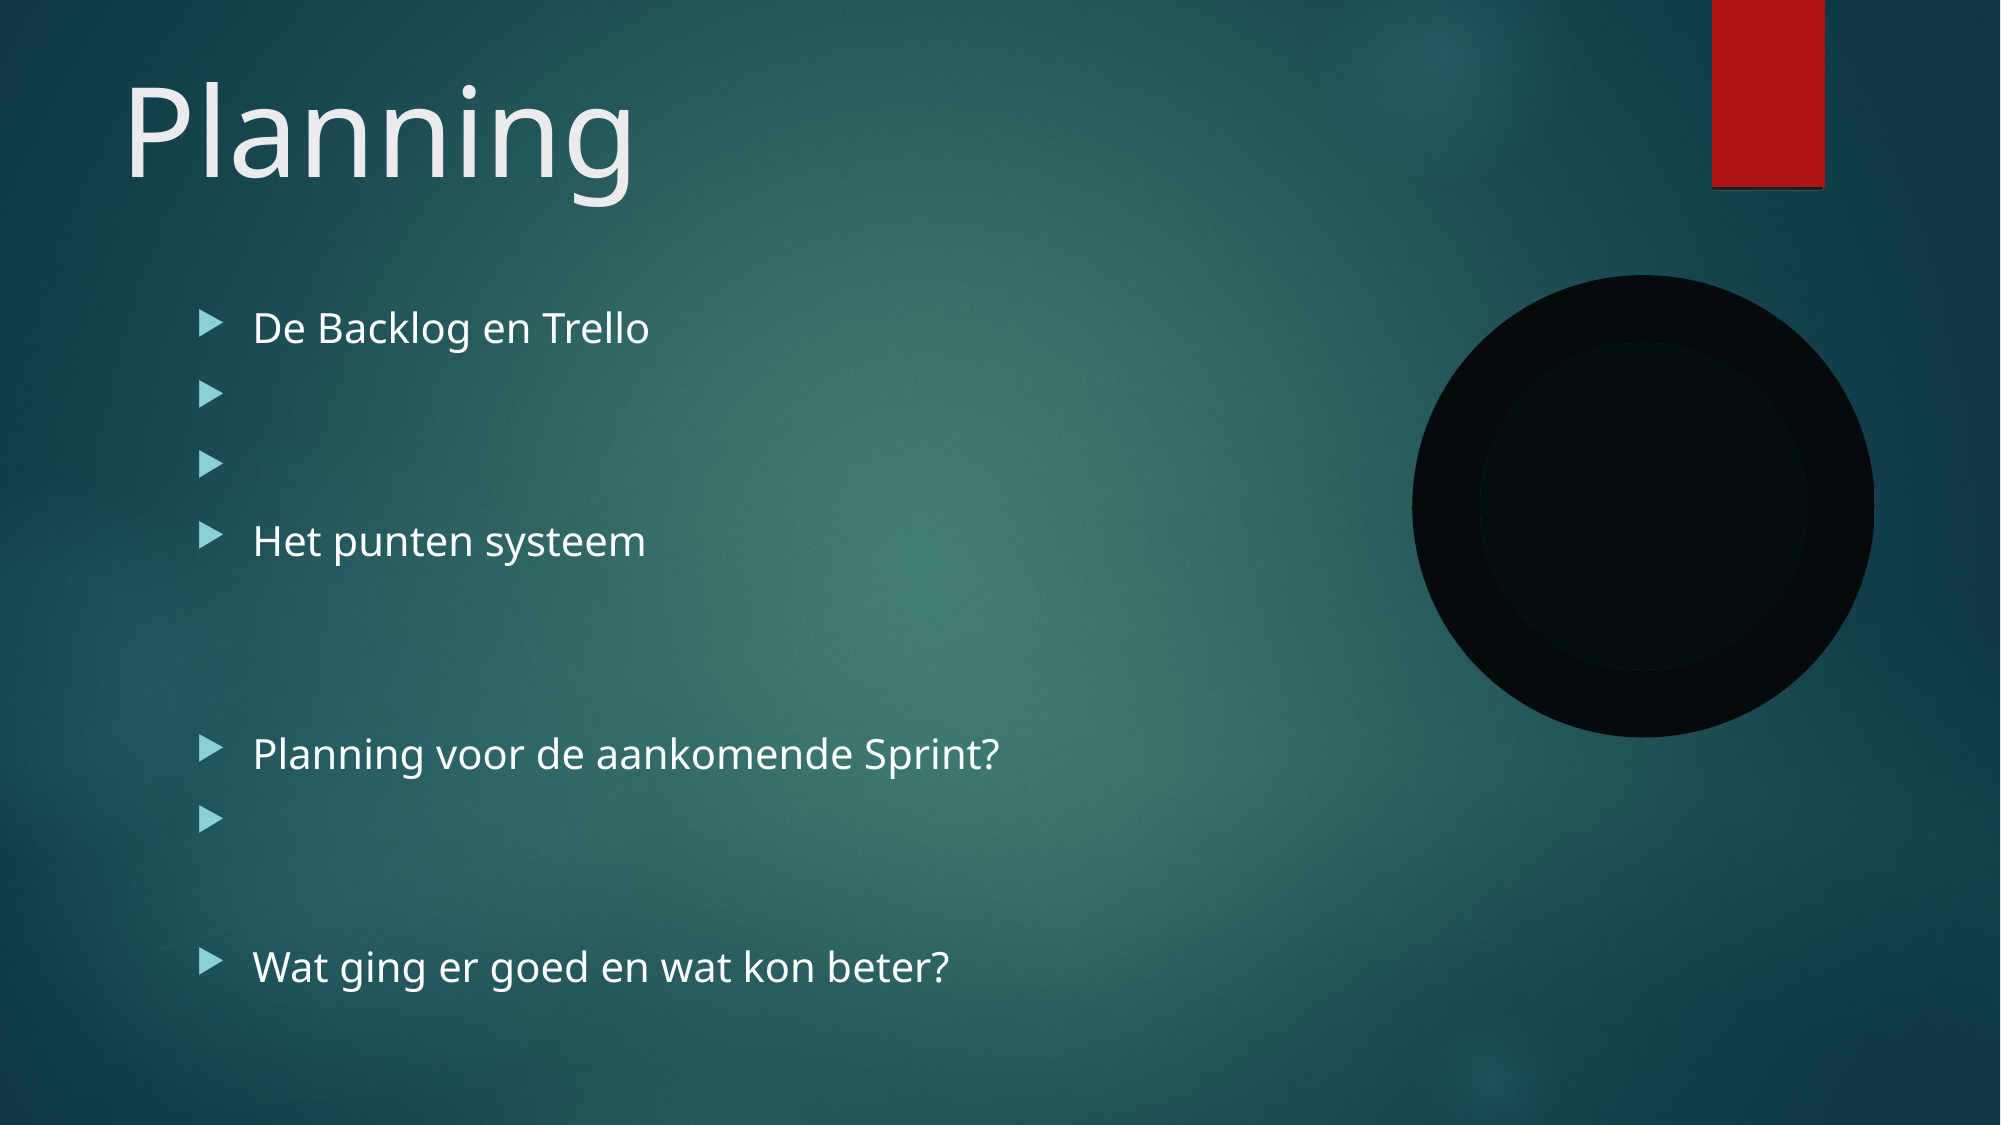

# Planning
De Backlog en Trello
Het punten systeem
Planning voor de aankomende Sprint?
Wat ging er goed en wat kon beter?